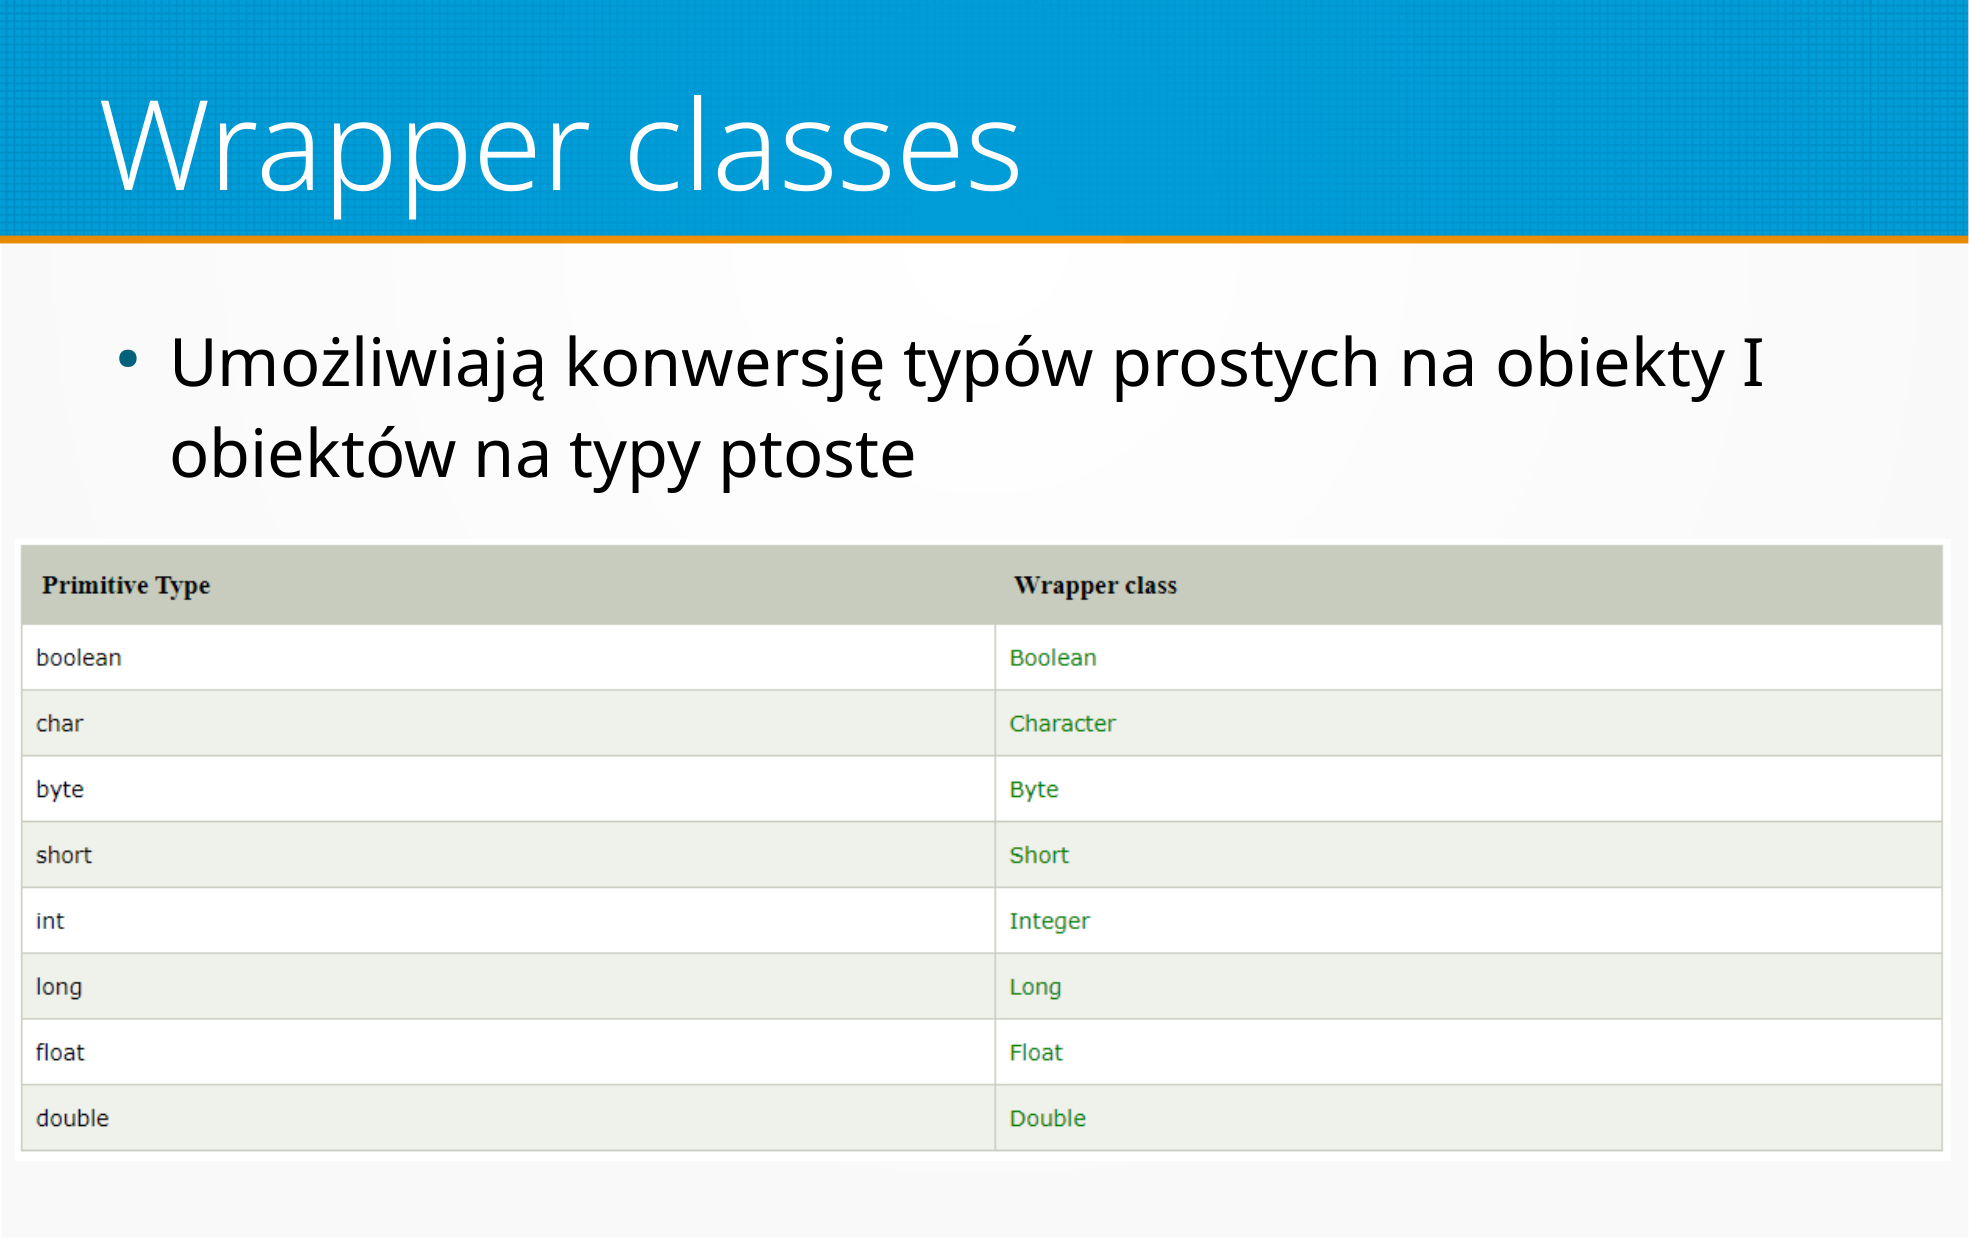

# Wrapper classes
Umożliwiają konwersję typów prostych na obiekty I obiektów na typy ptoste